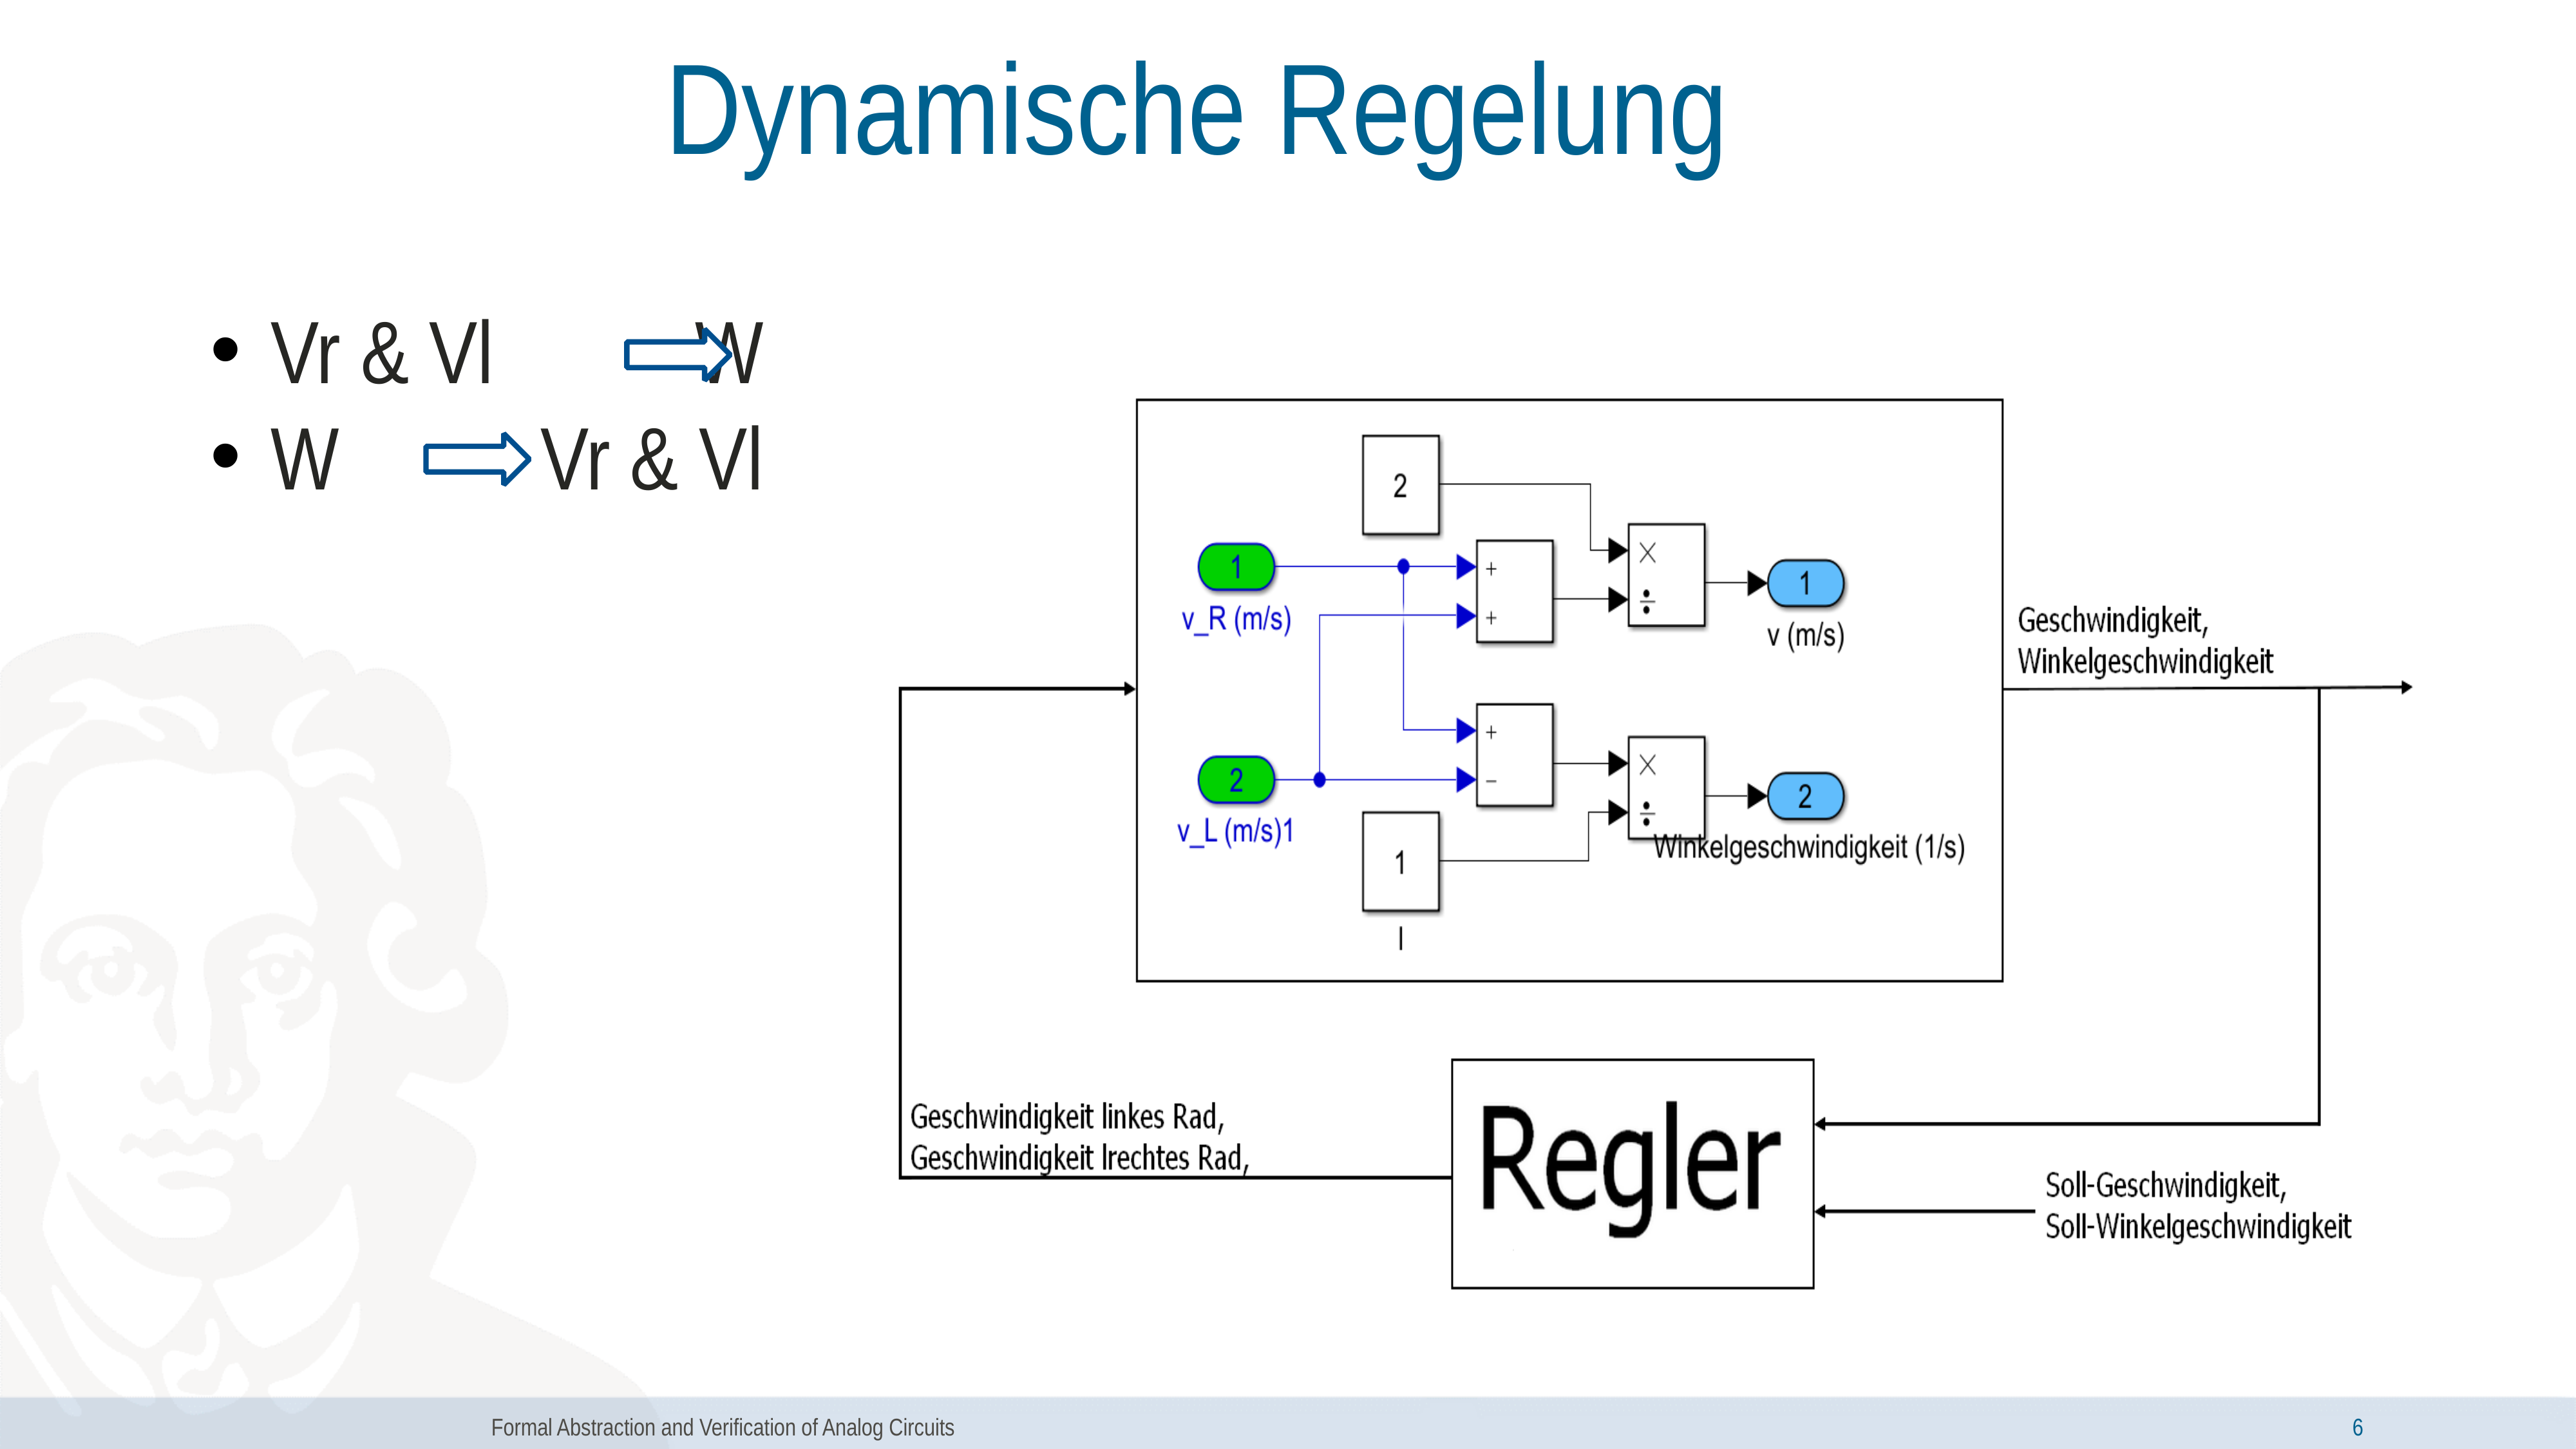

# Dynamische Regelung
Vr & Vl          W
W          Vr & Vl
Formal Abstraction and Verification of Analog Circuits